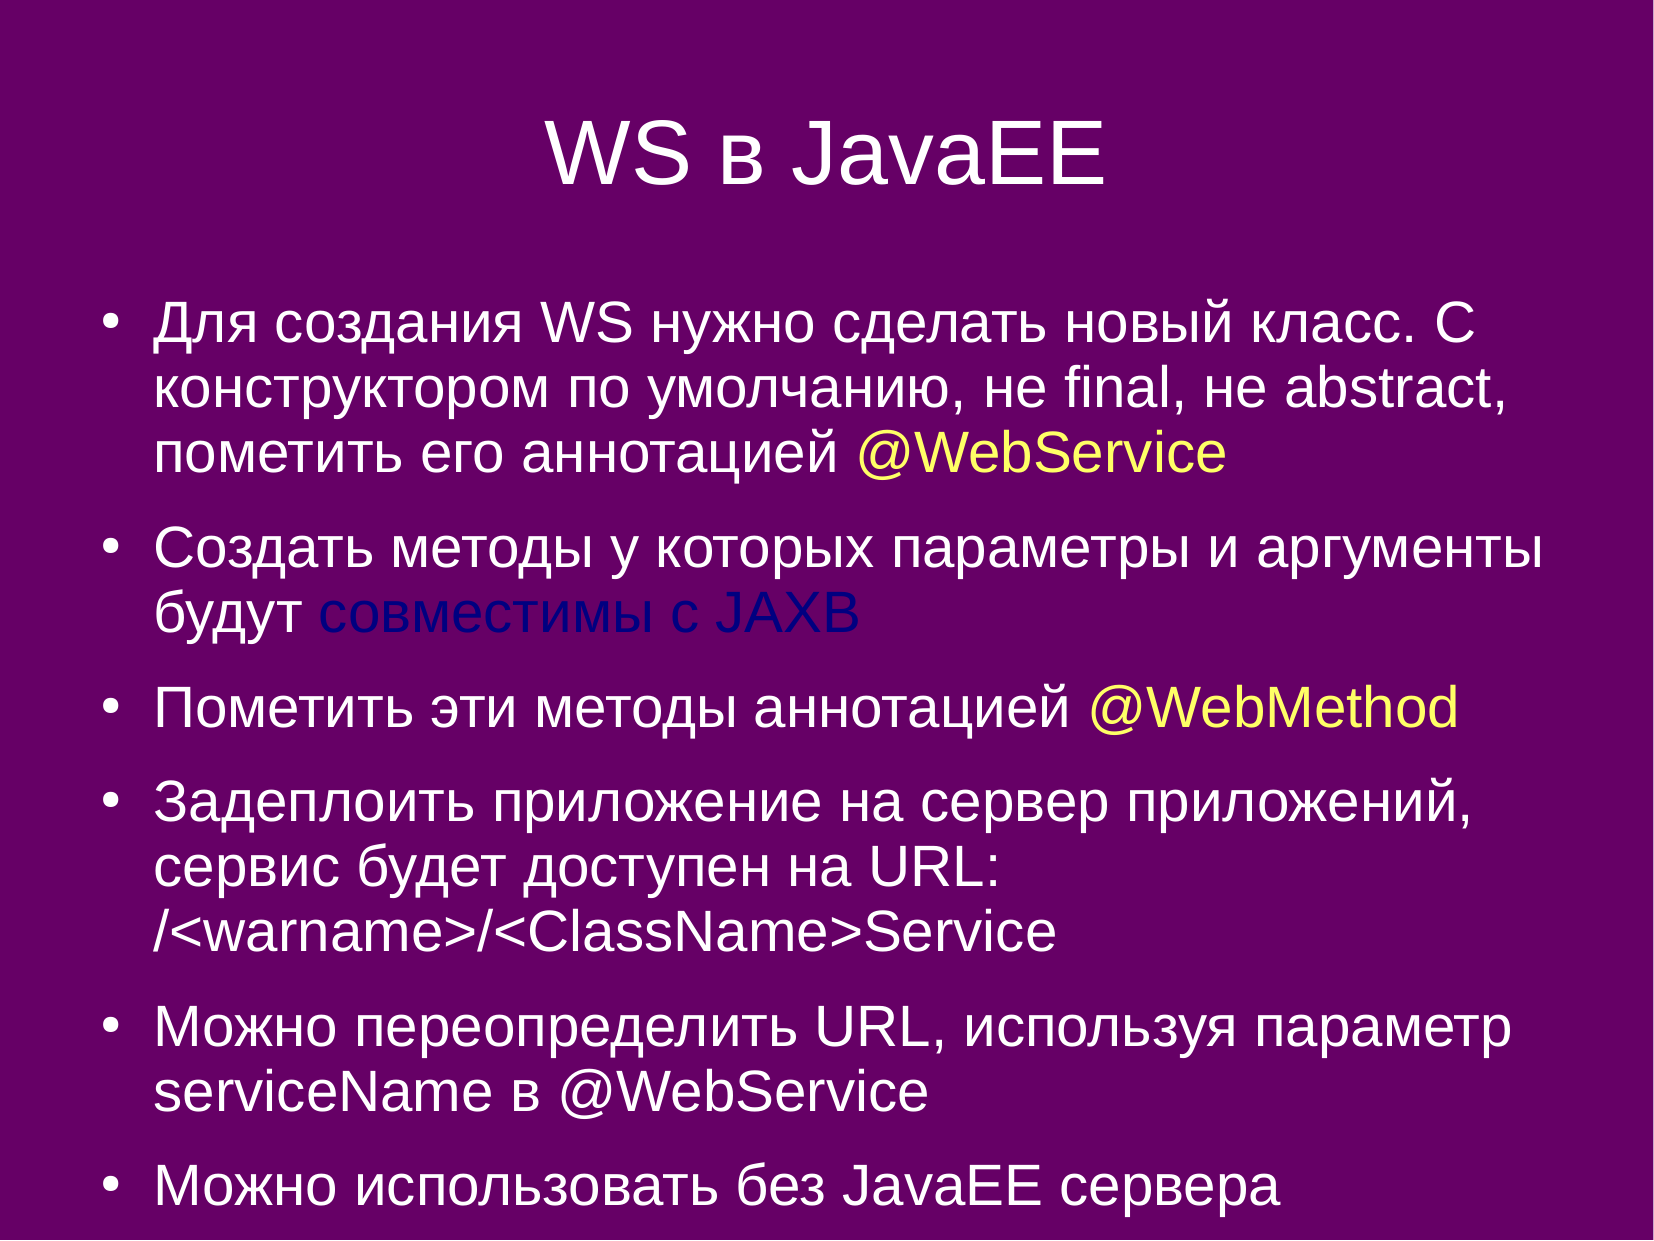

# WS в JavaEE
Для создания WS нужно сделать новый класс. С конструктором по умолчанию, не final, не abstract, пометить его аннотацией @WebService
Создать методы у которых параметры и аргументы будут совместимы с JAXB
Пометить эти методы аннотацией @WebMethod
Задеплоить приложение на сервер приложений, сервис будет доступен на URL:
/<warname>/<ClassName>Service
Можно переопределить URL, используя параметр serviceName в @WebService
Можно использовать без JavaEE сервера